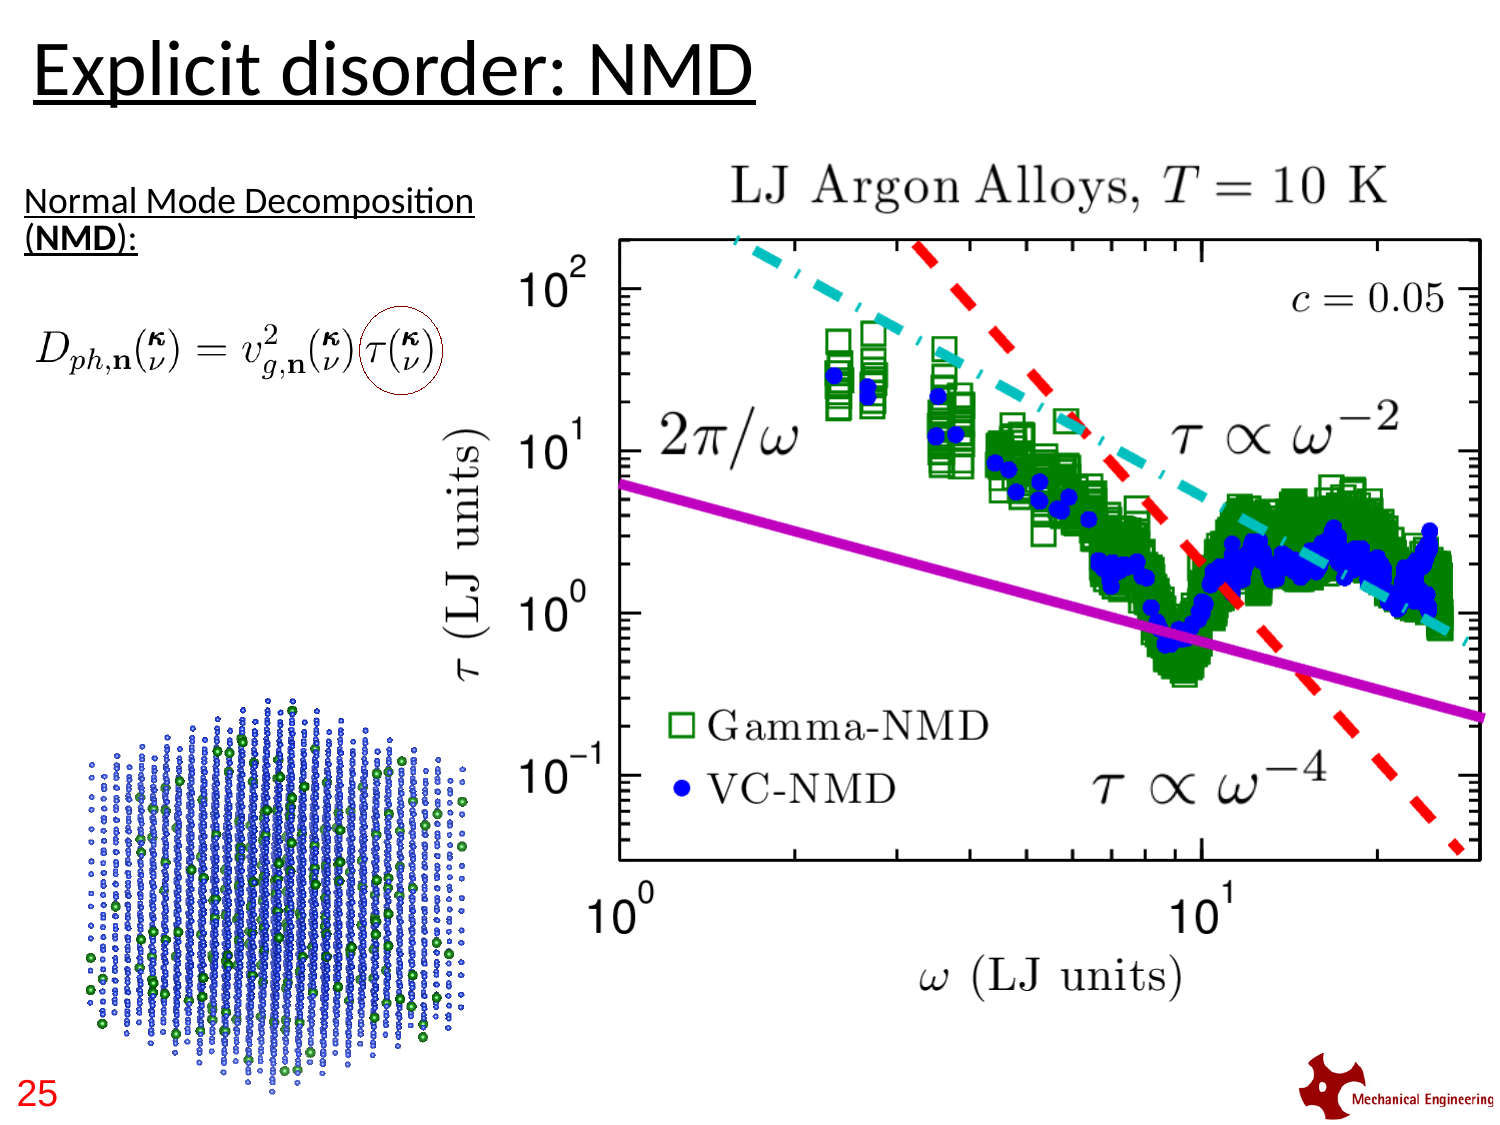

# Explicit disorder: NMD
Normal Mode Decomposition (NMD):